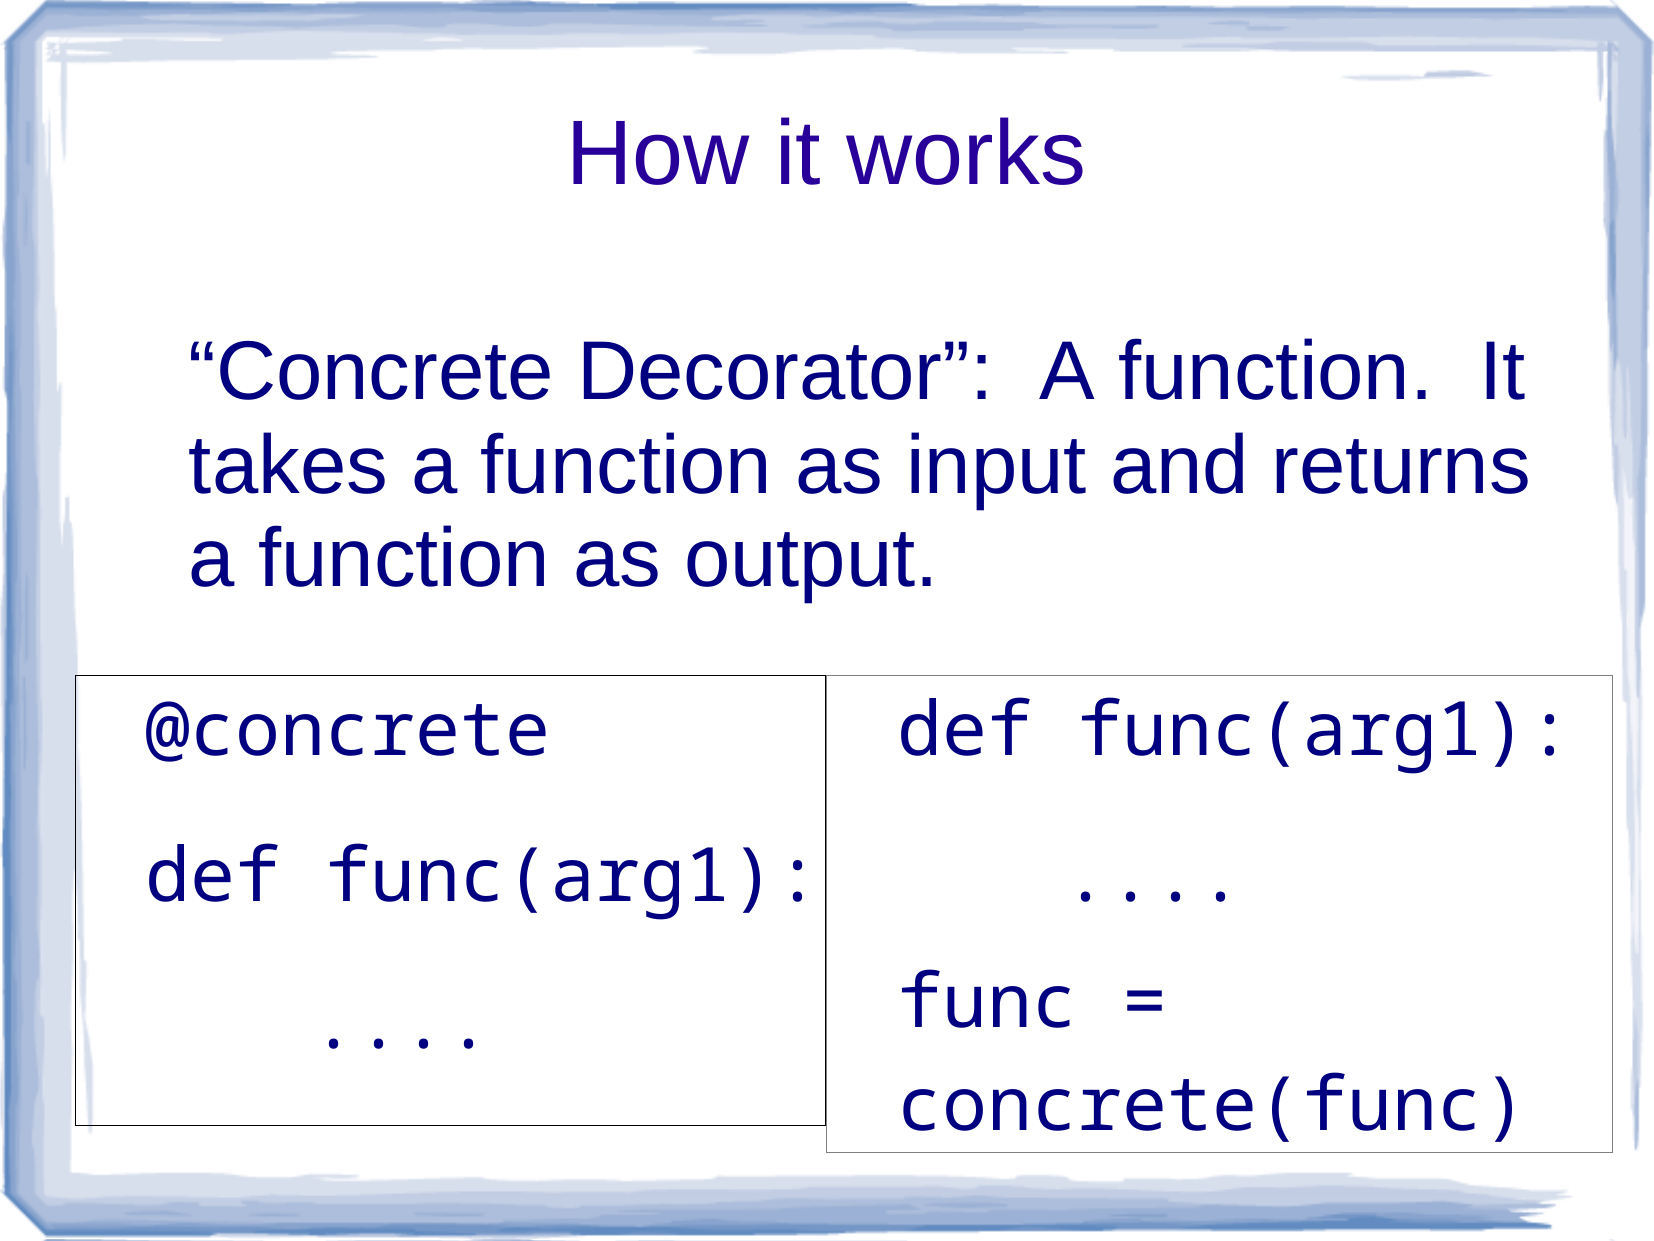

# How it works
“Concrete Decorator”: A function. It takes a function as input and returns a function as output.
@concrete
def func(arg1):
....
def func(arg1):
....
func = concrete(func)